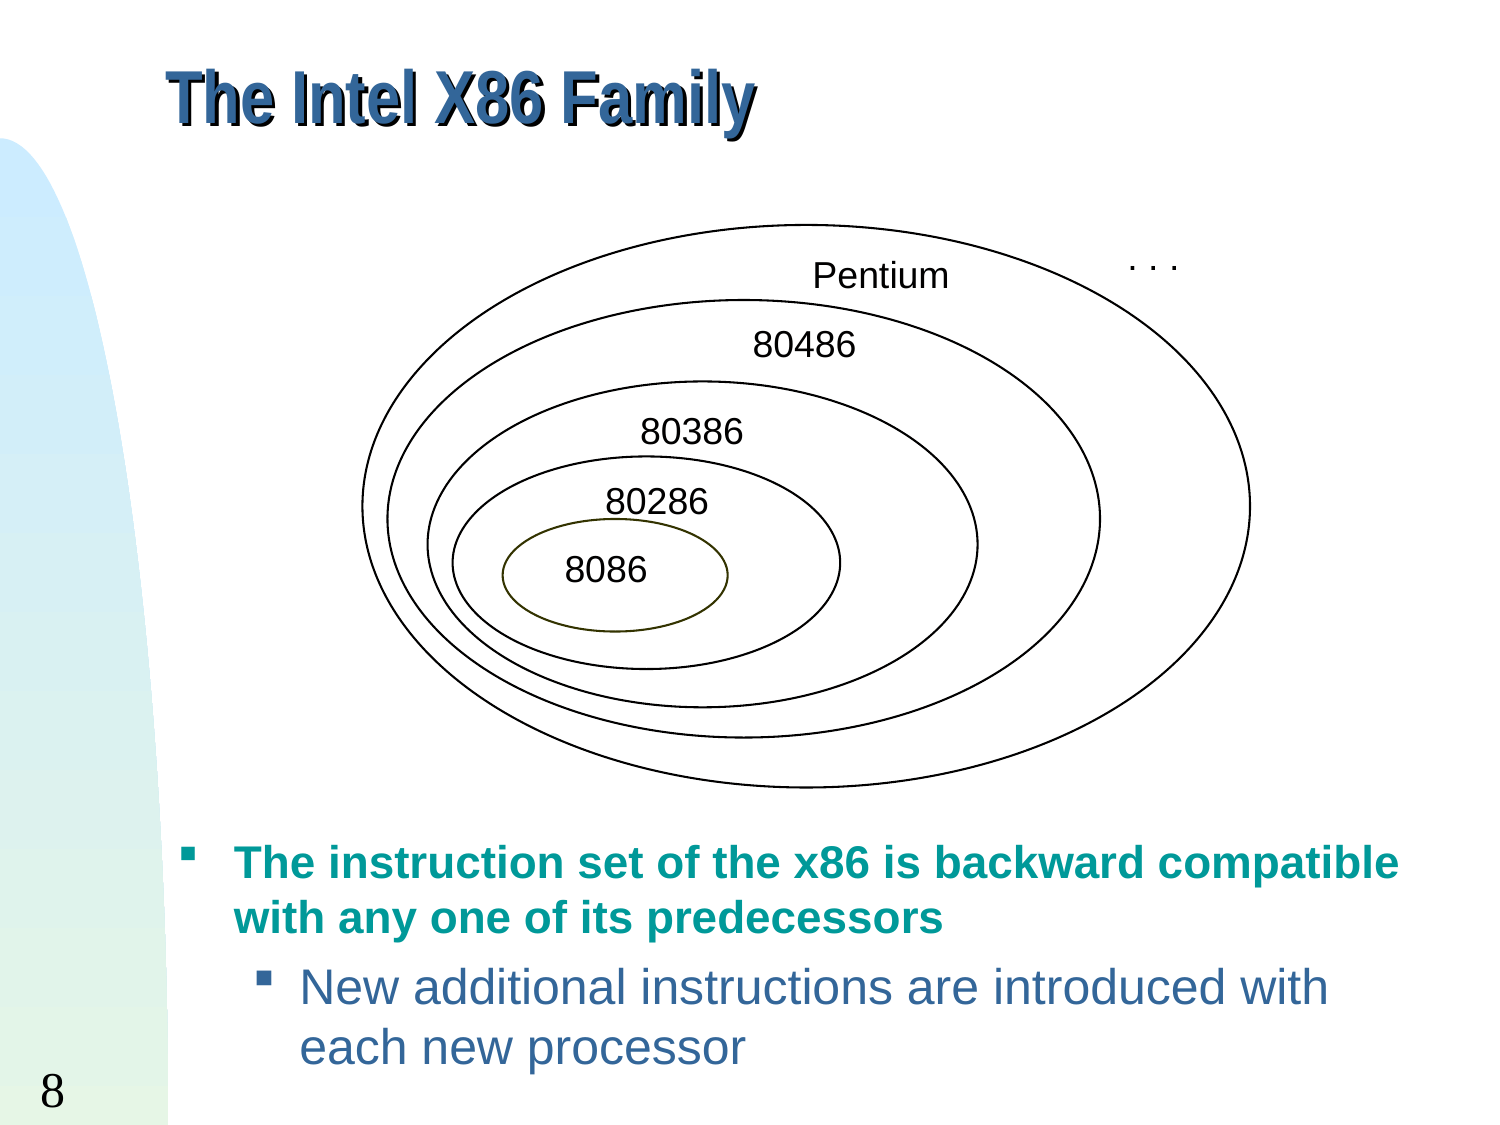

# The Intel X86 Family
. . .
Pentium
80486
80386
80286
8086
The instruction set of the x86 is backward compatible with any one of its predecessors
New additional instructions are introduced with each new processor
8